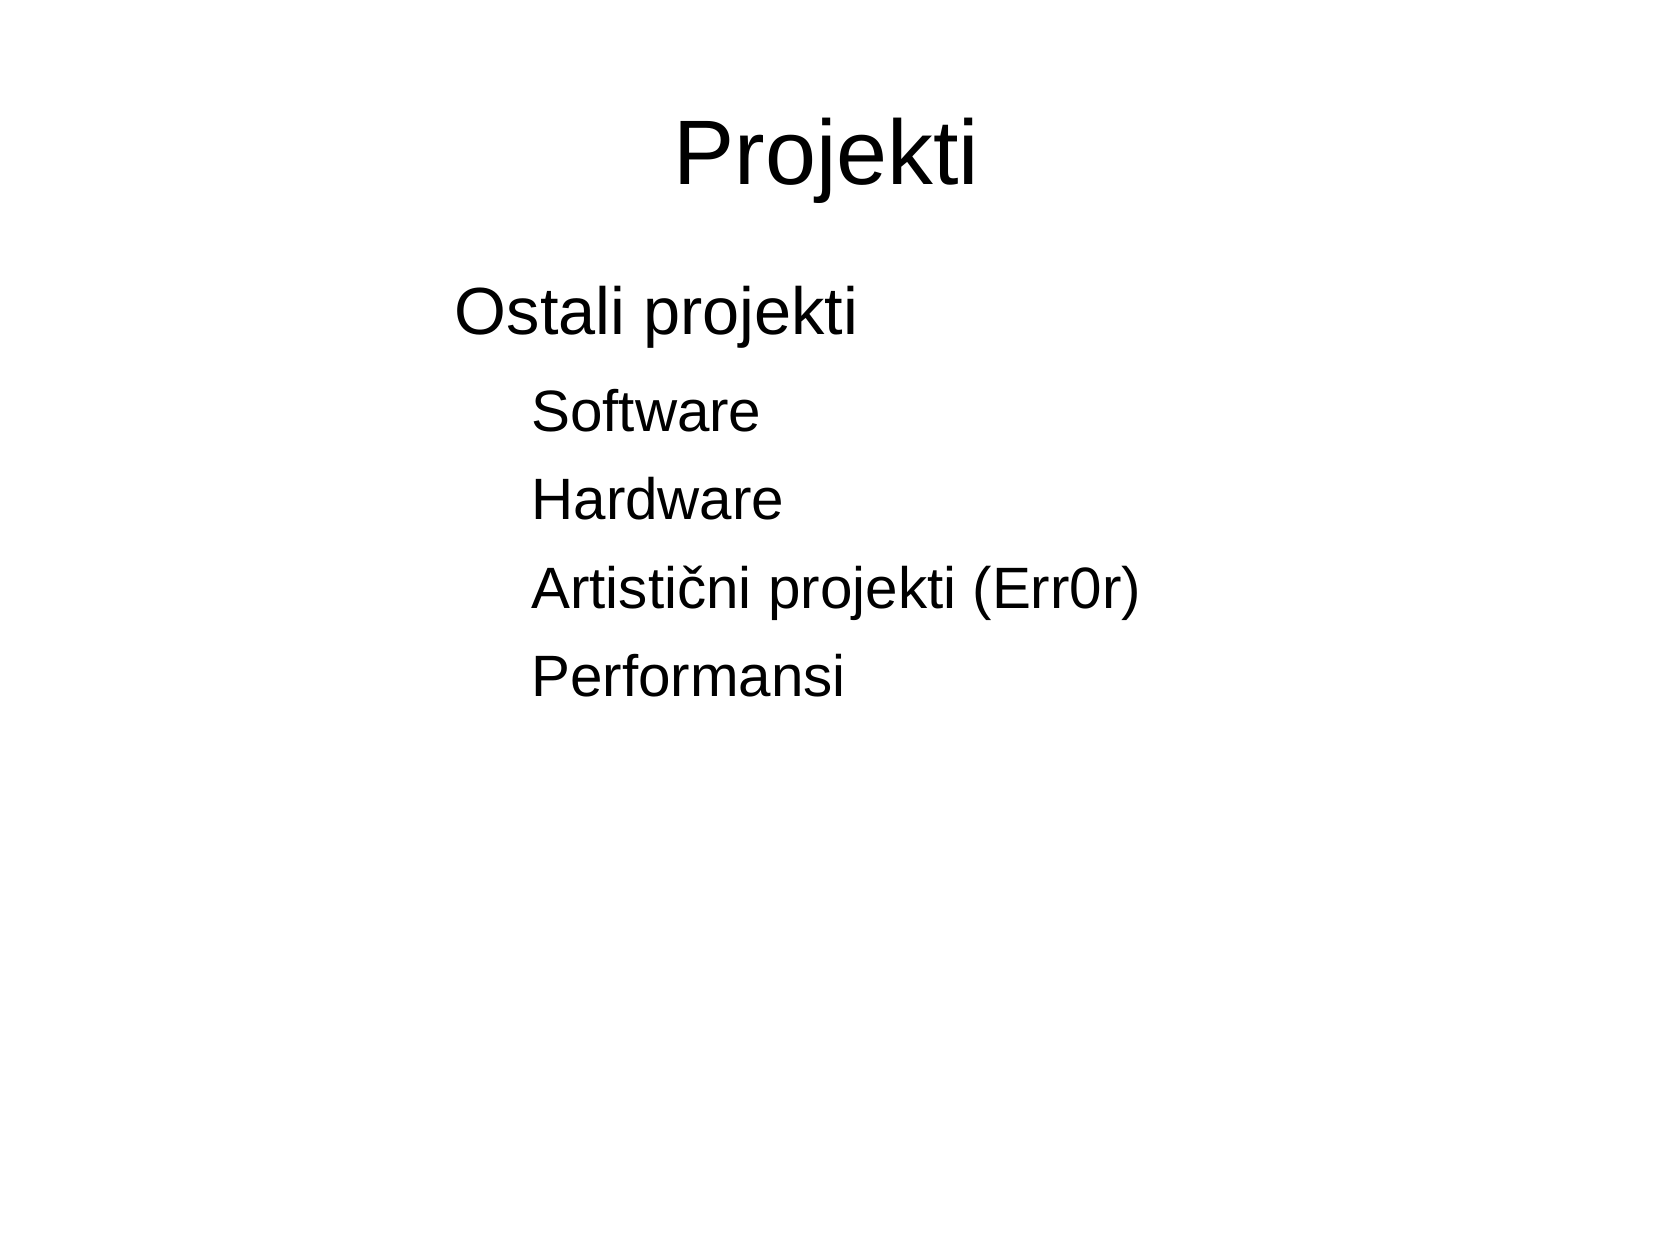

# Projekti
Ostali projekti
Software
Hardware
Artistični projekti (Err0r)
Performansi